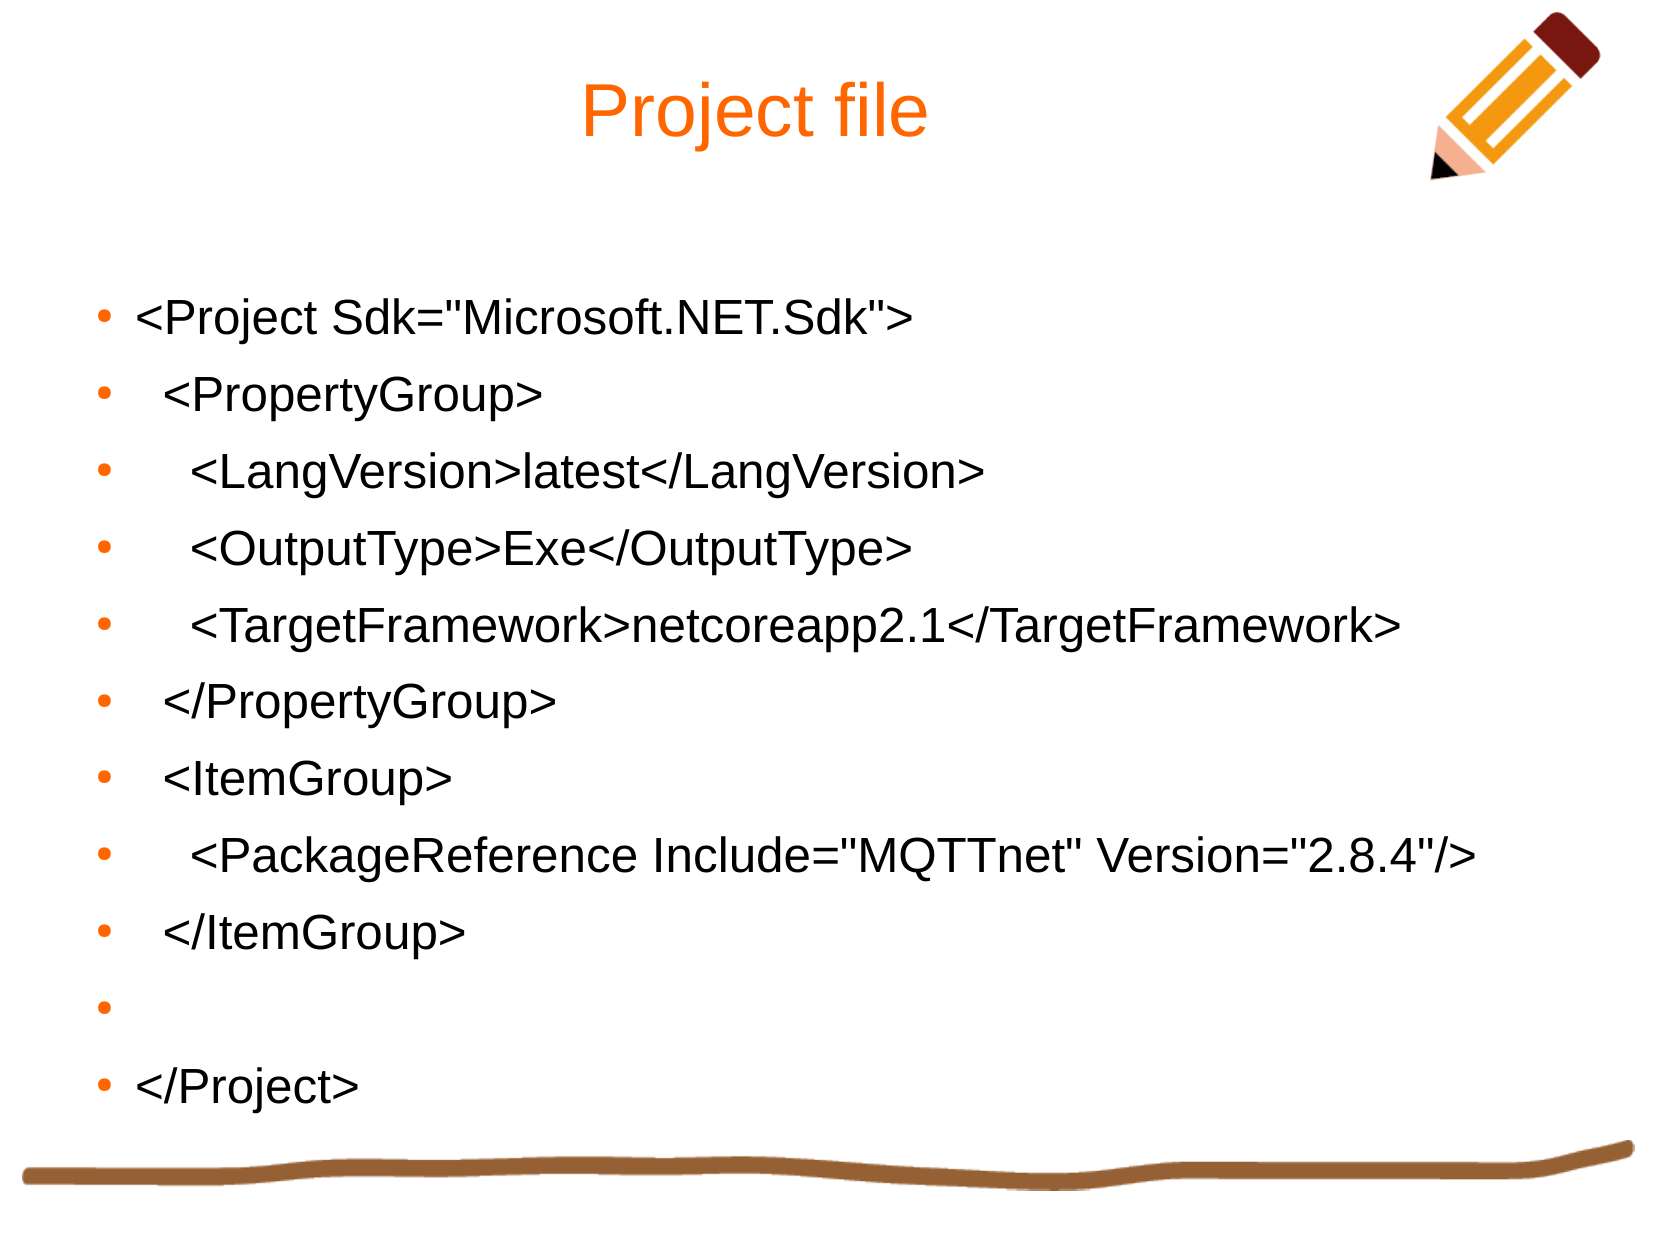

# Project file
<Project Sdk="Microsoft.NET.Sdk">
 <PropertyGroup>
 <LangVersion>latest</LangVersion>
 <OutputType>Exe</OutputType>
 <TargetFramework>netcoreapp2.1</TargetFramework>
 </PropertyGroup>
 <ItemGroup>
 <PackageReference Include="MQTTnet" Version="2.8.4"/>
 </ItemGroup>
</Project>